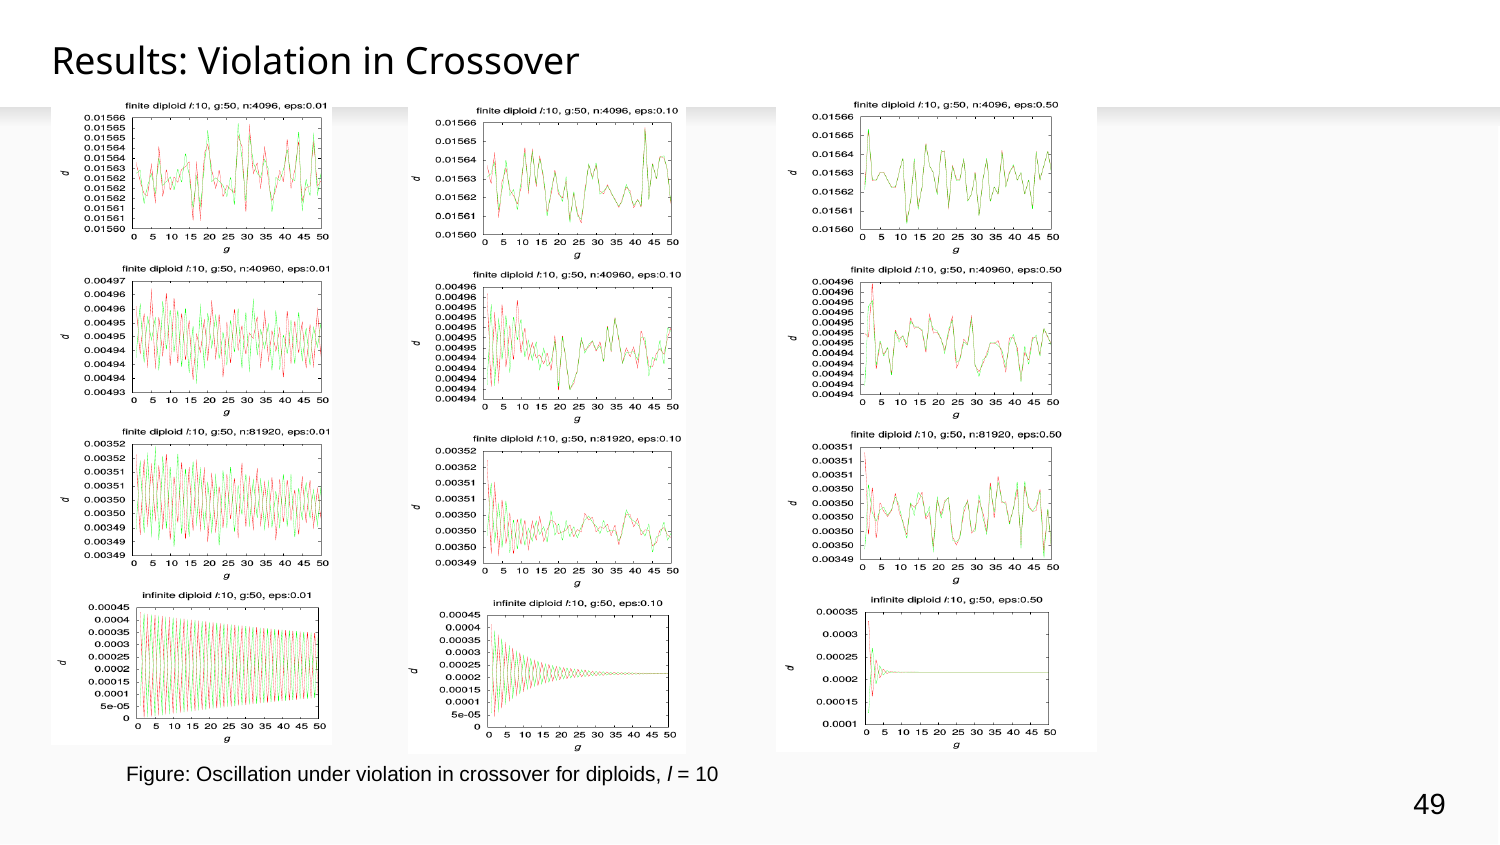

# Results: Violation in Crossover
Figure: Oscillation under violation in crossover for diploids, l = 10
49